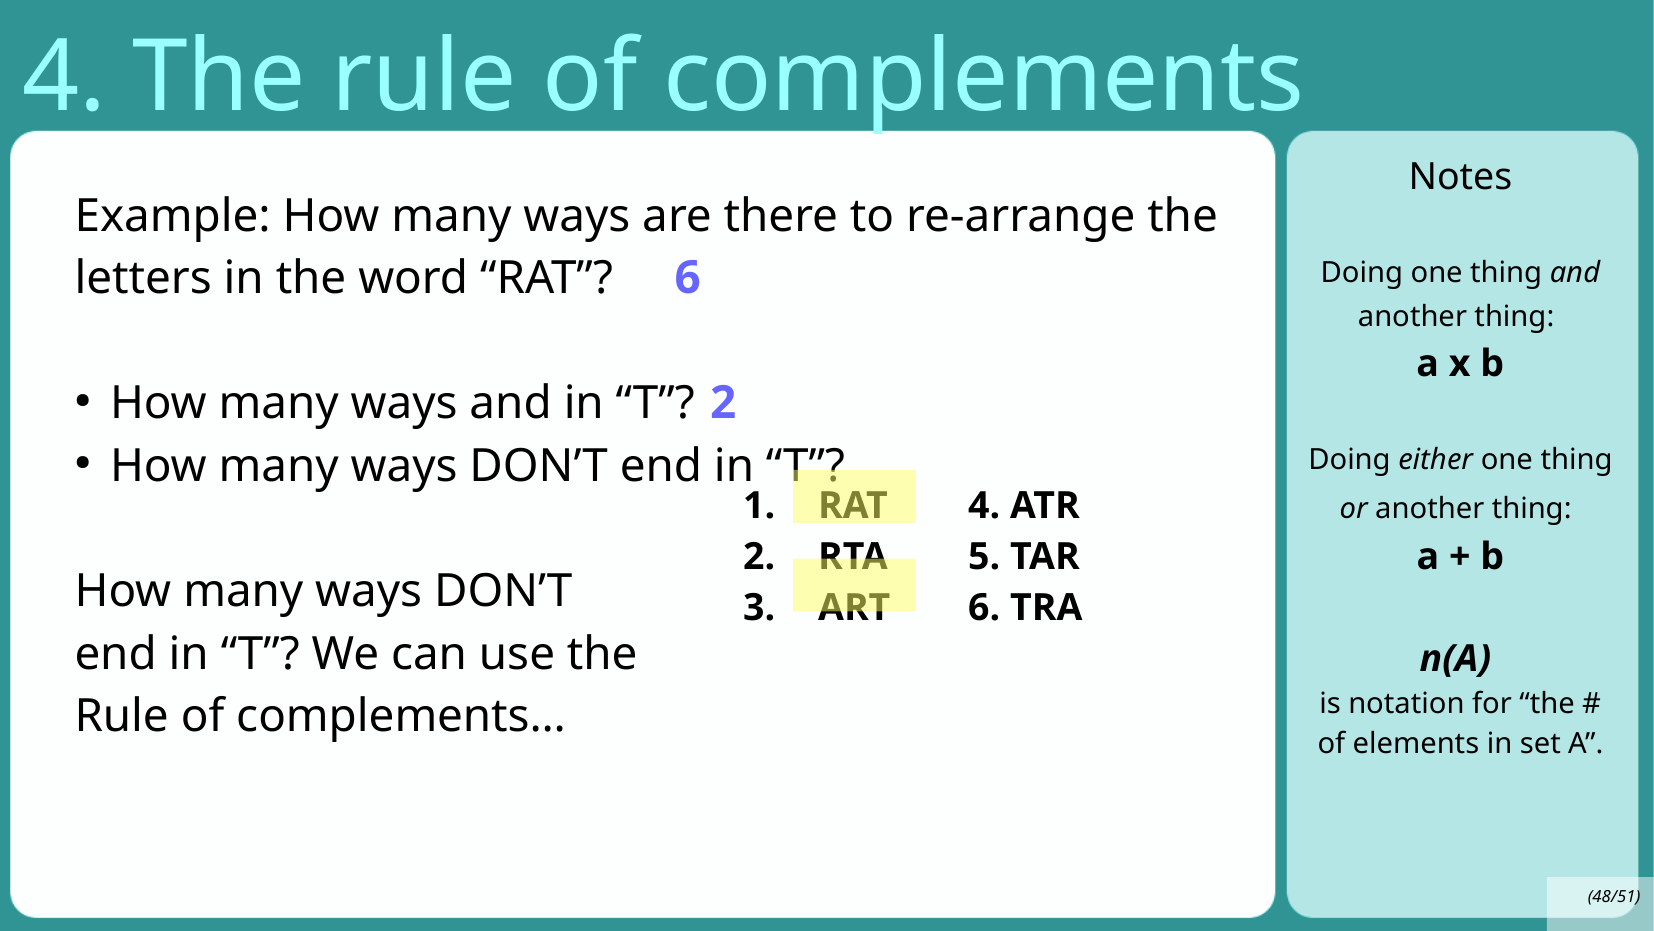

# 4. The rule of complements
Notes
Doing one thing and another thing:
a x b
Doing either one thing or another thing:
a + b
n(A)
is notation for “the # of elements in set A”.
Example: How many ways are there to re-arrange the letters in the word “RAT”? 	6
How many ways and in “T”?	2
How many ways DON’T end in “T”?
How many ways DON’T
end in “T”? We can use the
Rule of complements…
1. 	RAT		4. ATR
2. 	RTA		5. TAR
3.	ART		6. TRA